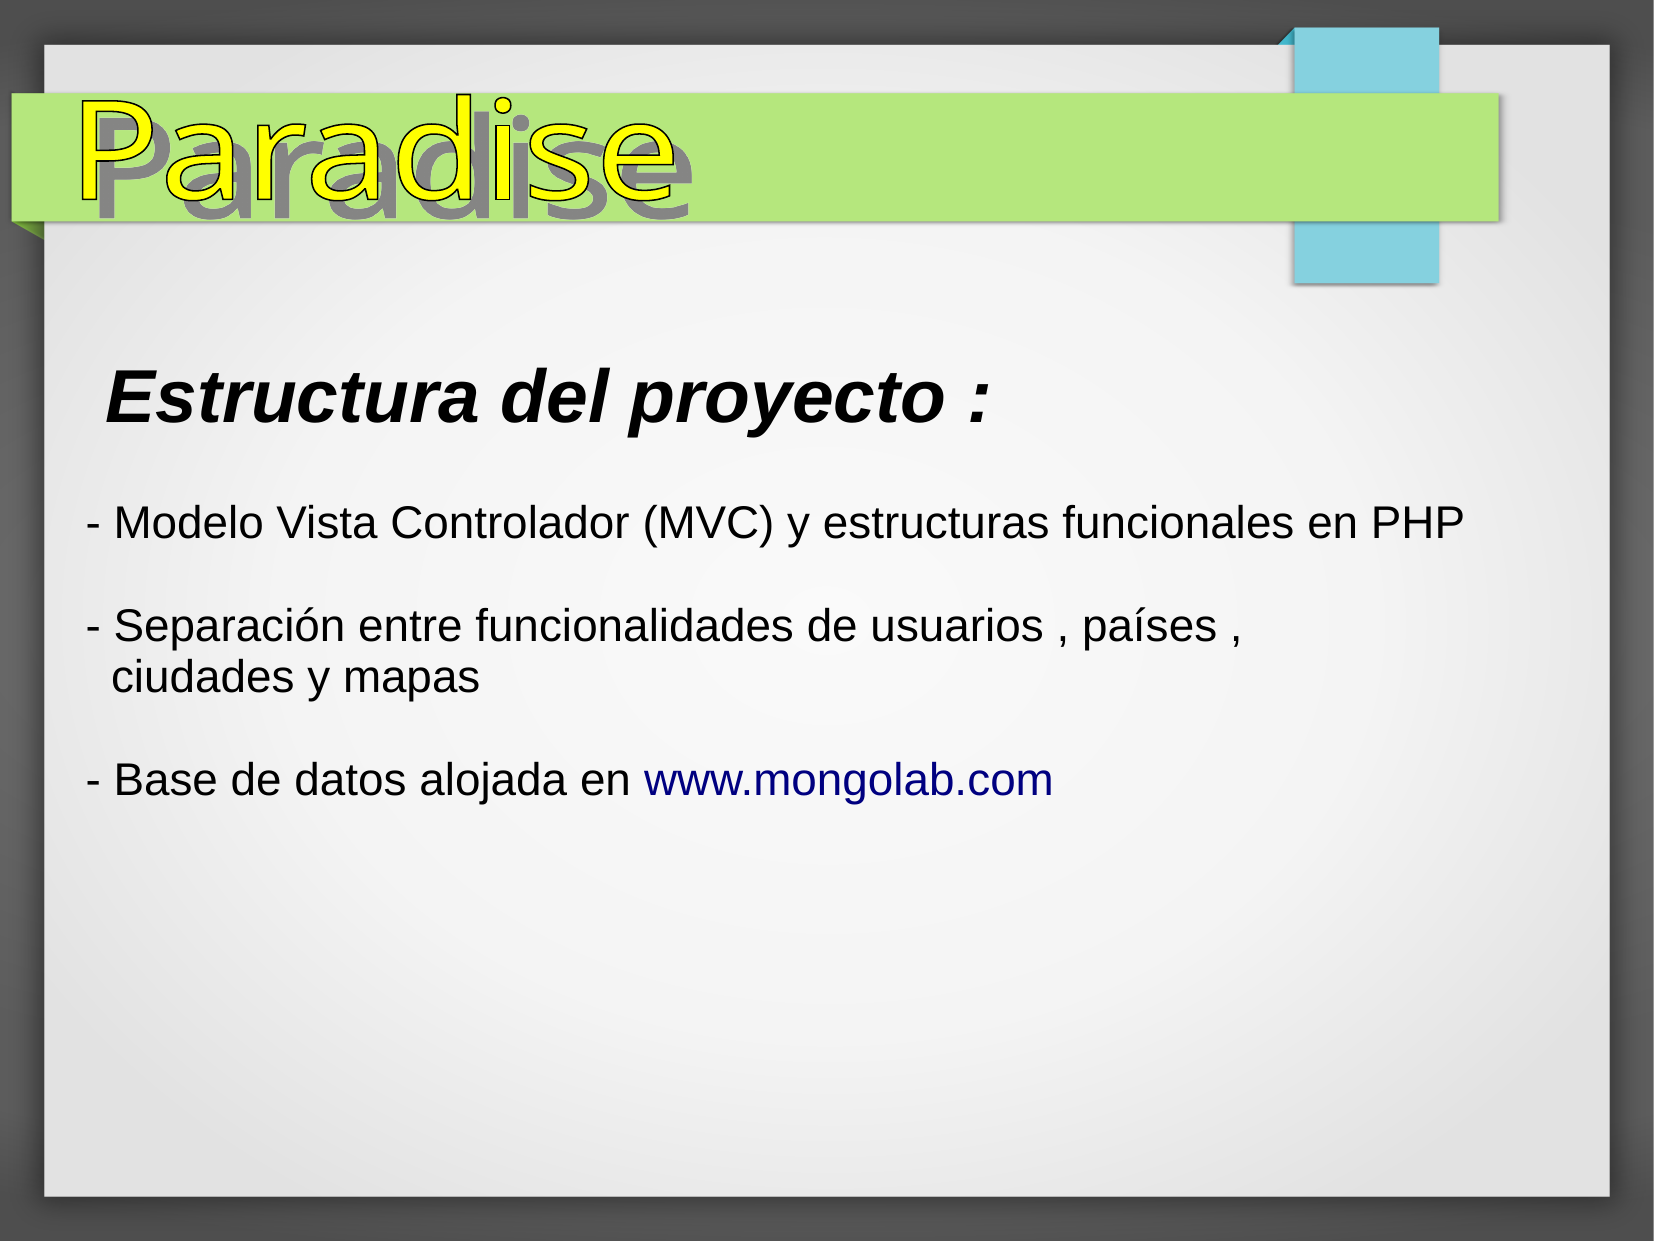

#
Paradise
Estructura del proyecto :
- Modelo Vista Controlador (MVC) y estructuras funcionales en PHP
- Separación entre funcionalidades de usuarios , países ,
 ciudades y mapas
- Base de datos alojada en www.mongolab.com